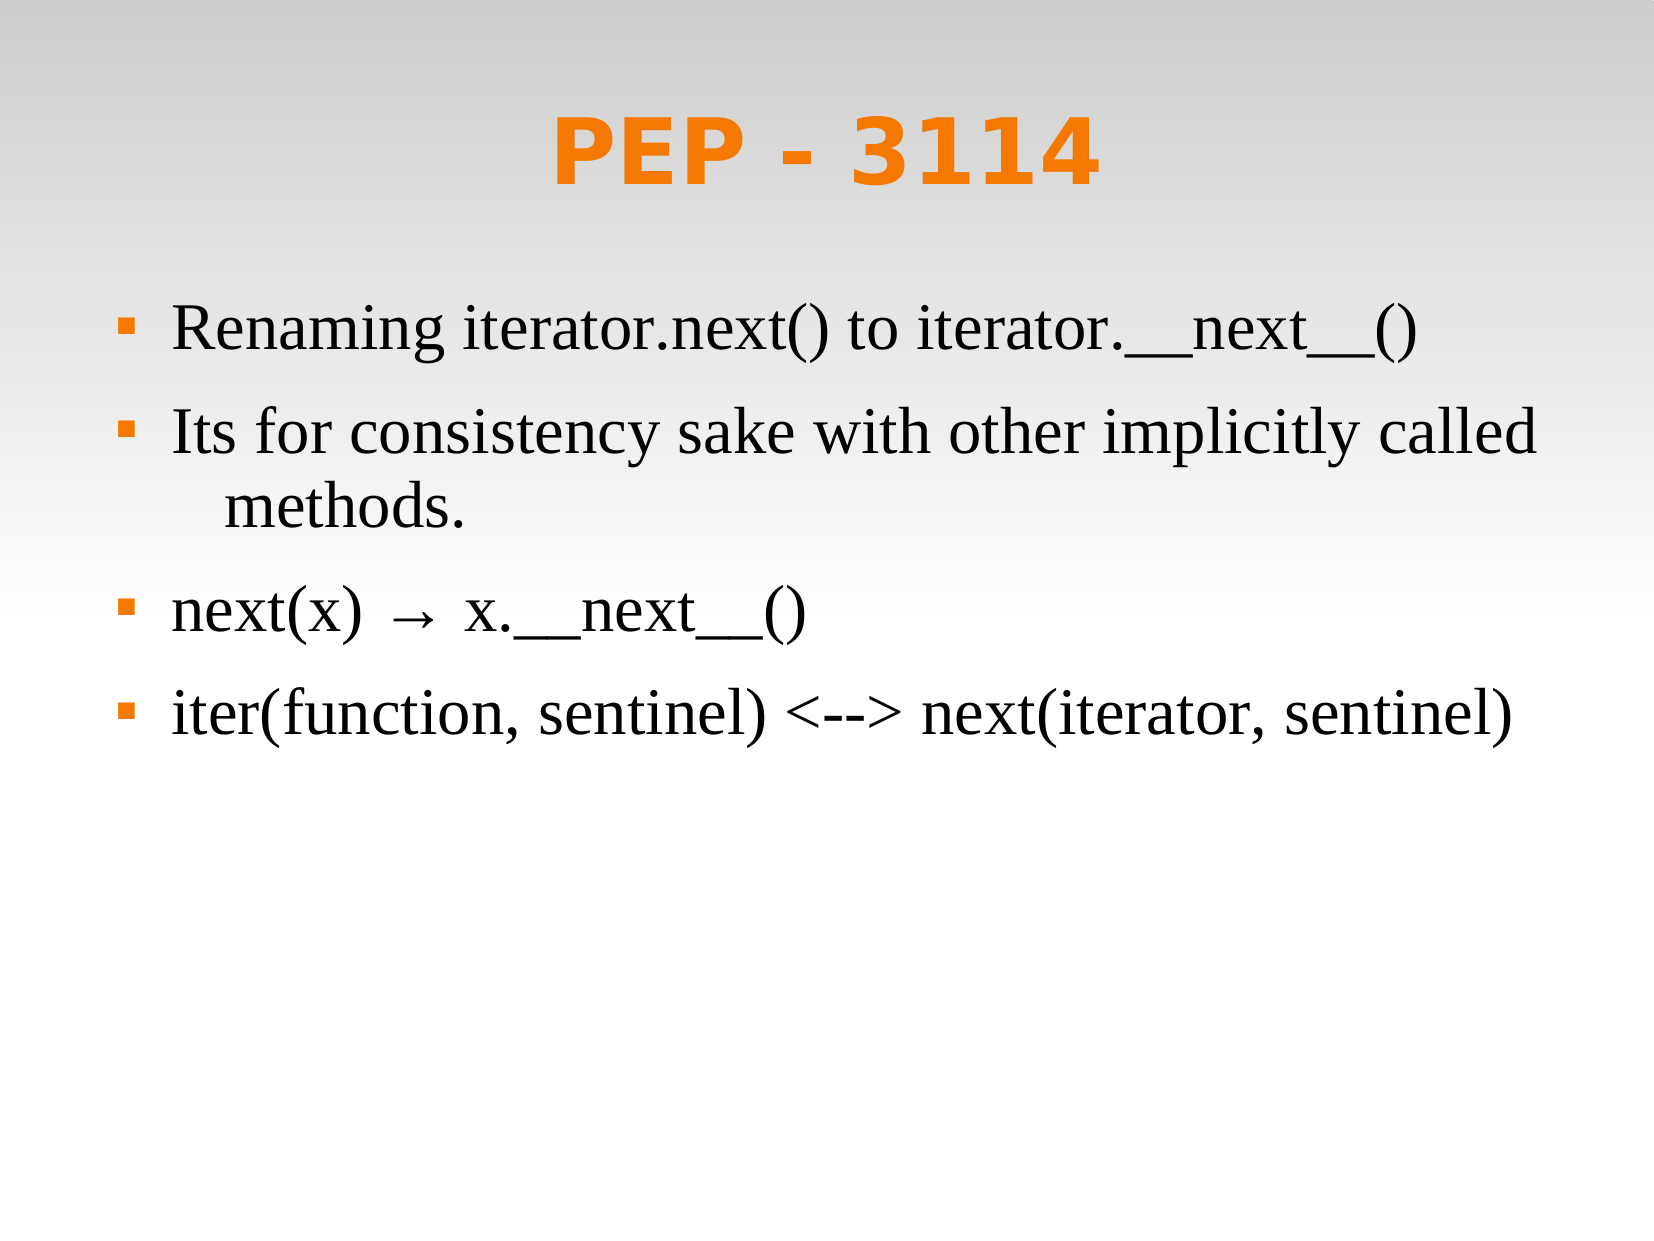

# PEP - 3114
Renaming iterator.next() to iterator.__next__()
Its for consistency sake with other implicitly called methods.
next(x) → x.__next__()
iter(function, sentinel) <--> next(iterator, sentinel)